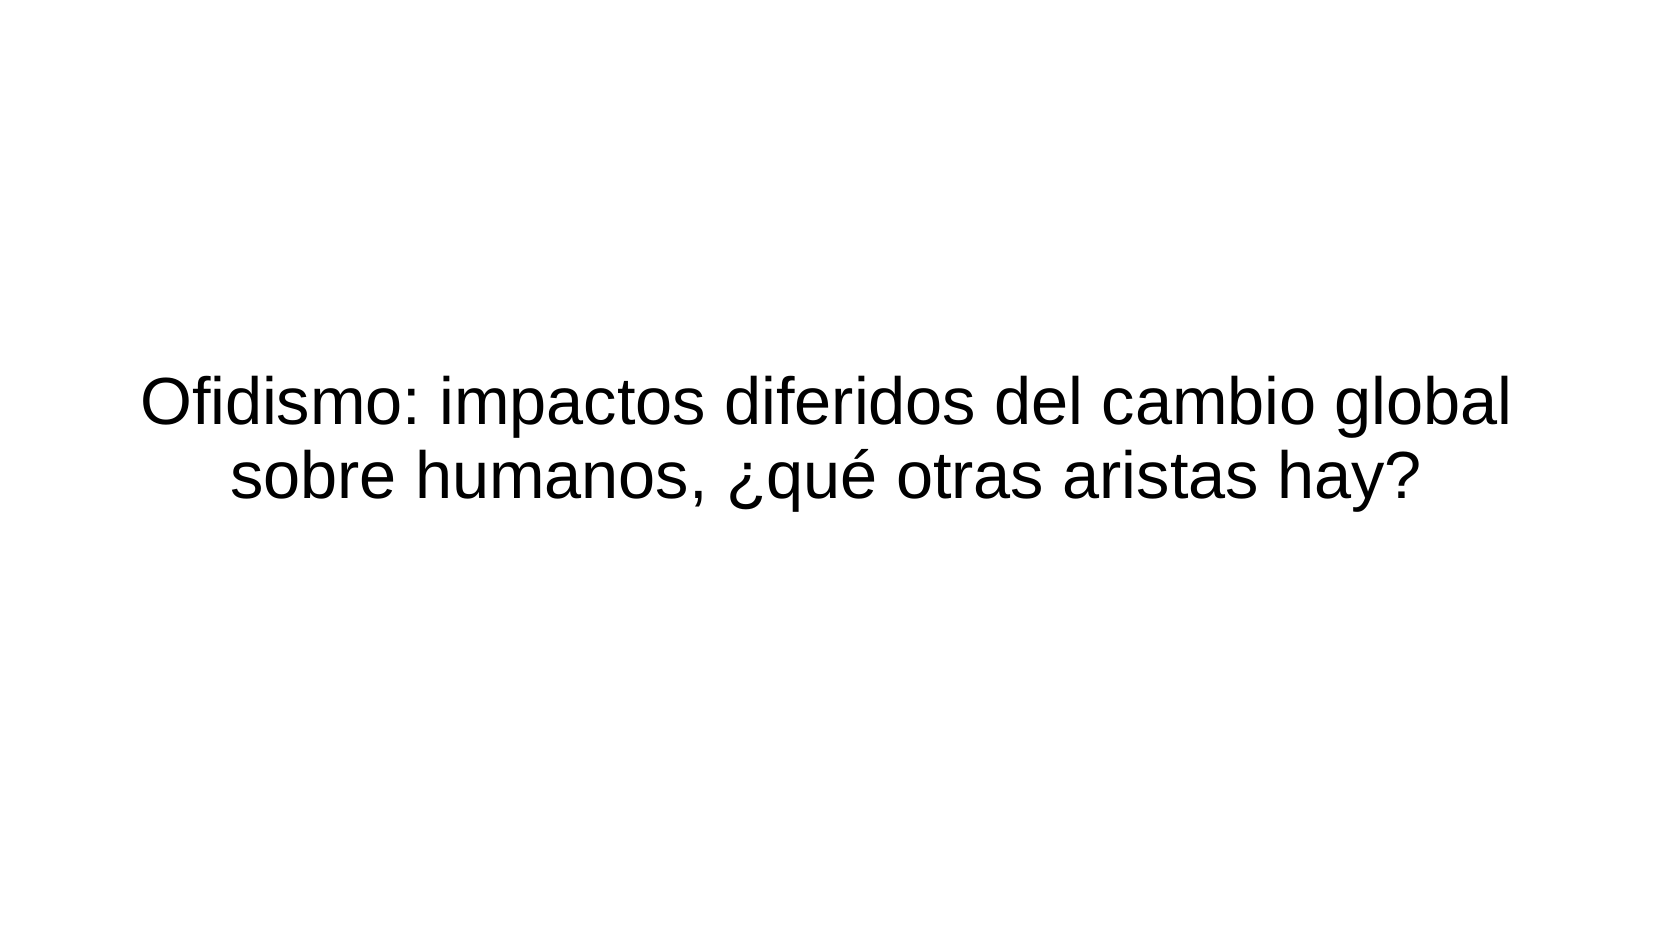

# Ofidismo: impactos diferidos del cambio global sobre humanos, ¿qué otras aristas hay?